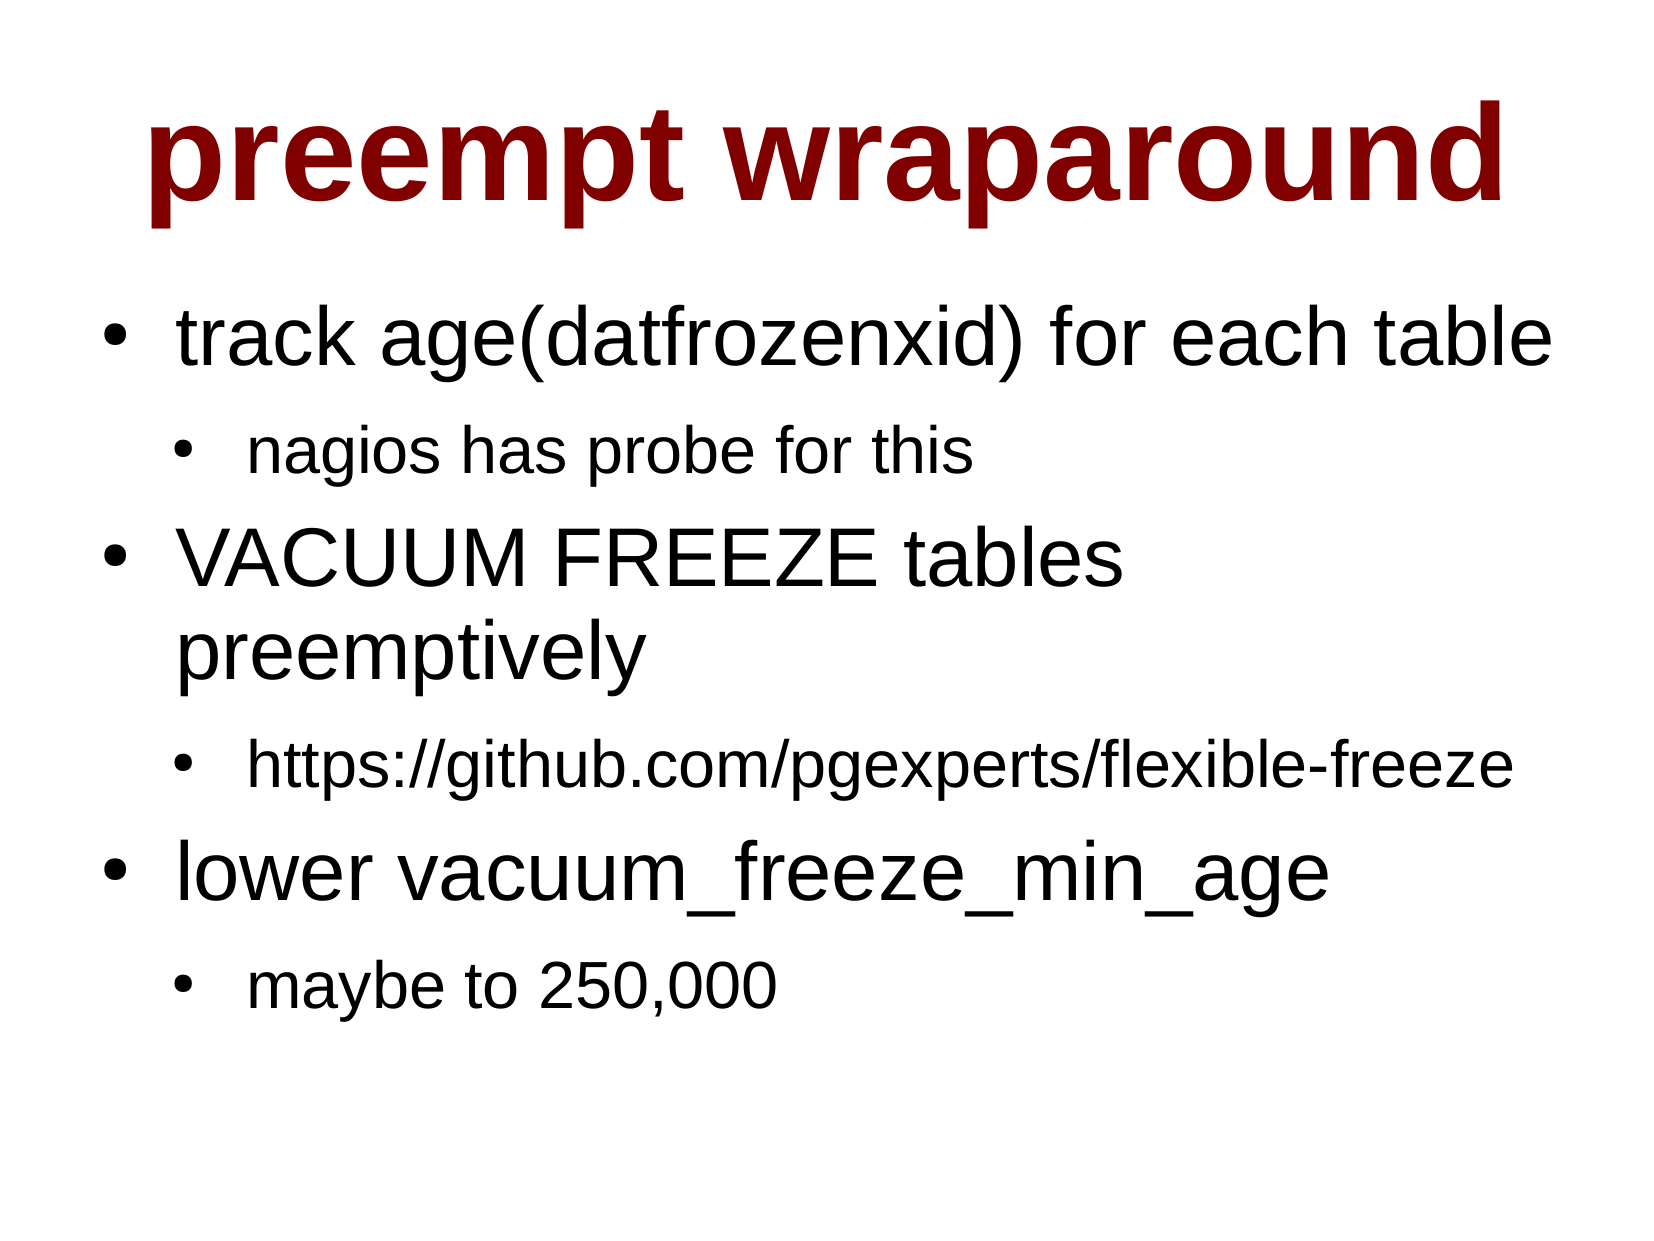

# preempt wraparound
track age(datfrozenxid) for each table
nagios has probe for this
VACUUM FREEZE tables preemptively
https://github.com/pgexperts/flexible-freeze
lower vacuum_freeze_min_age
maybe to 250,000